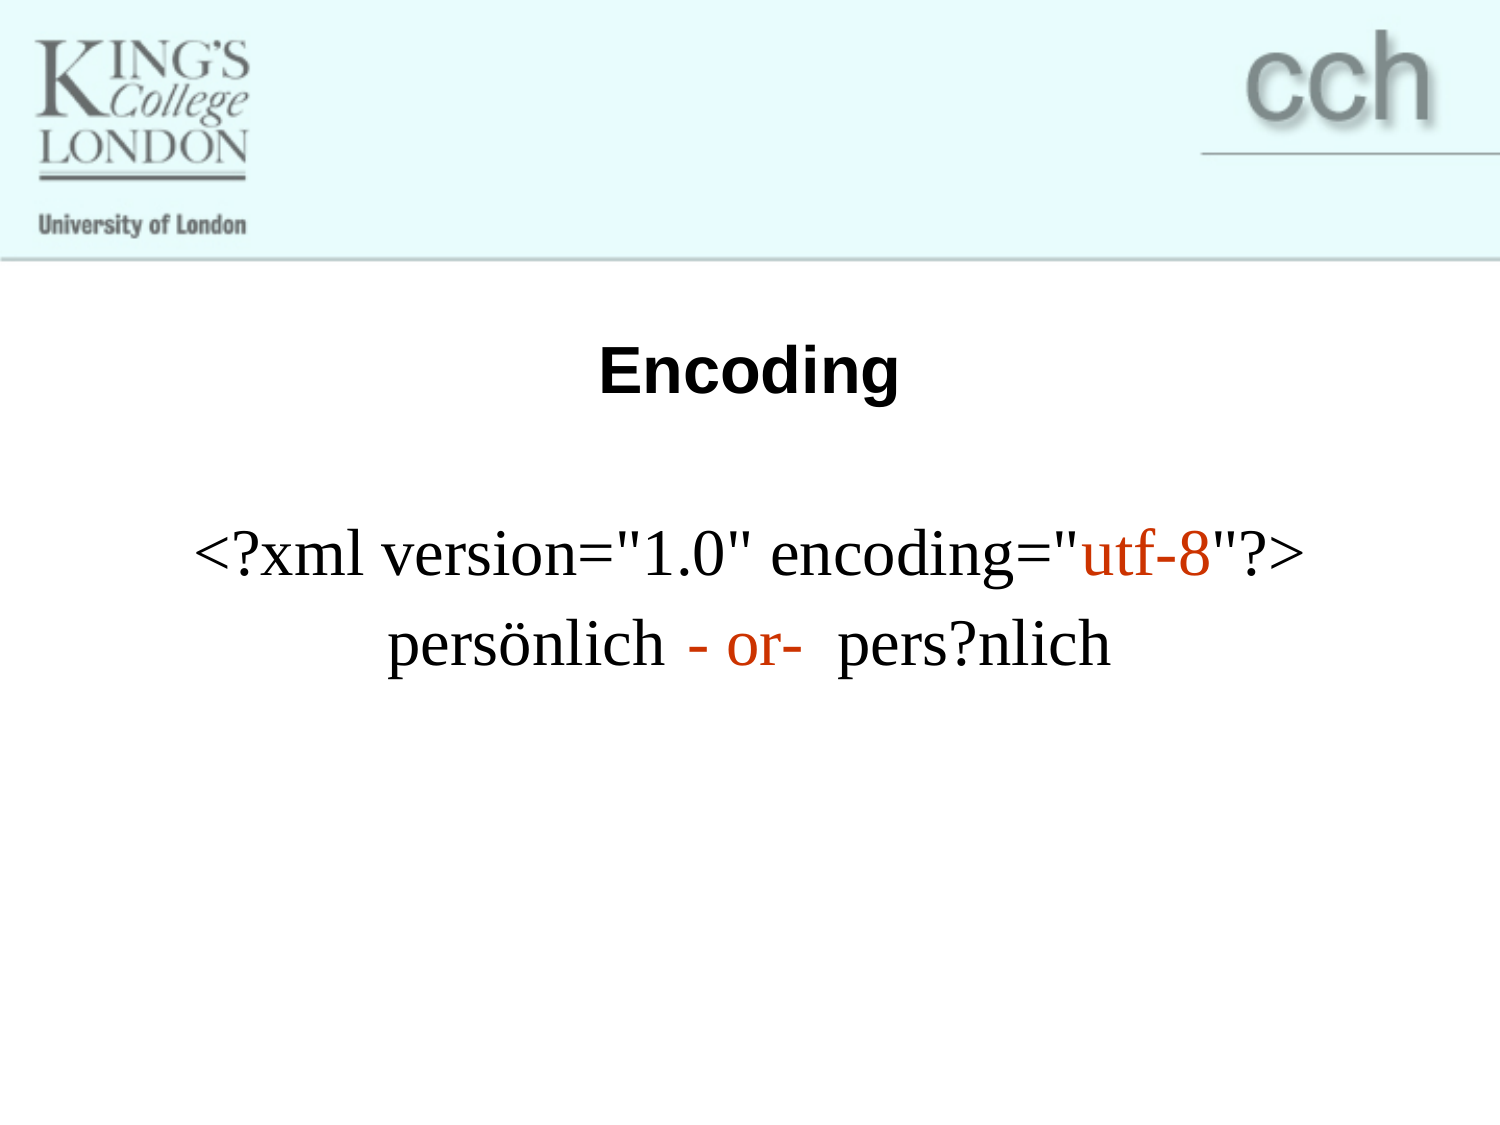

# Encoding
<?xml version="1.0" encoding="utf-8"?>
persönlich 	- or- 	pers?nlich